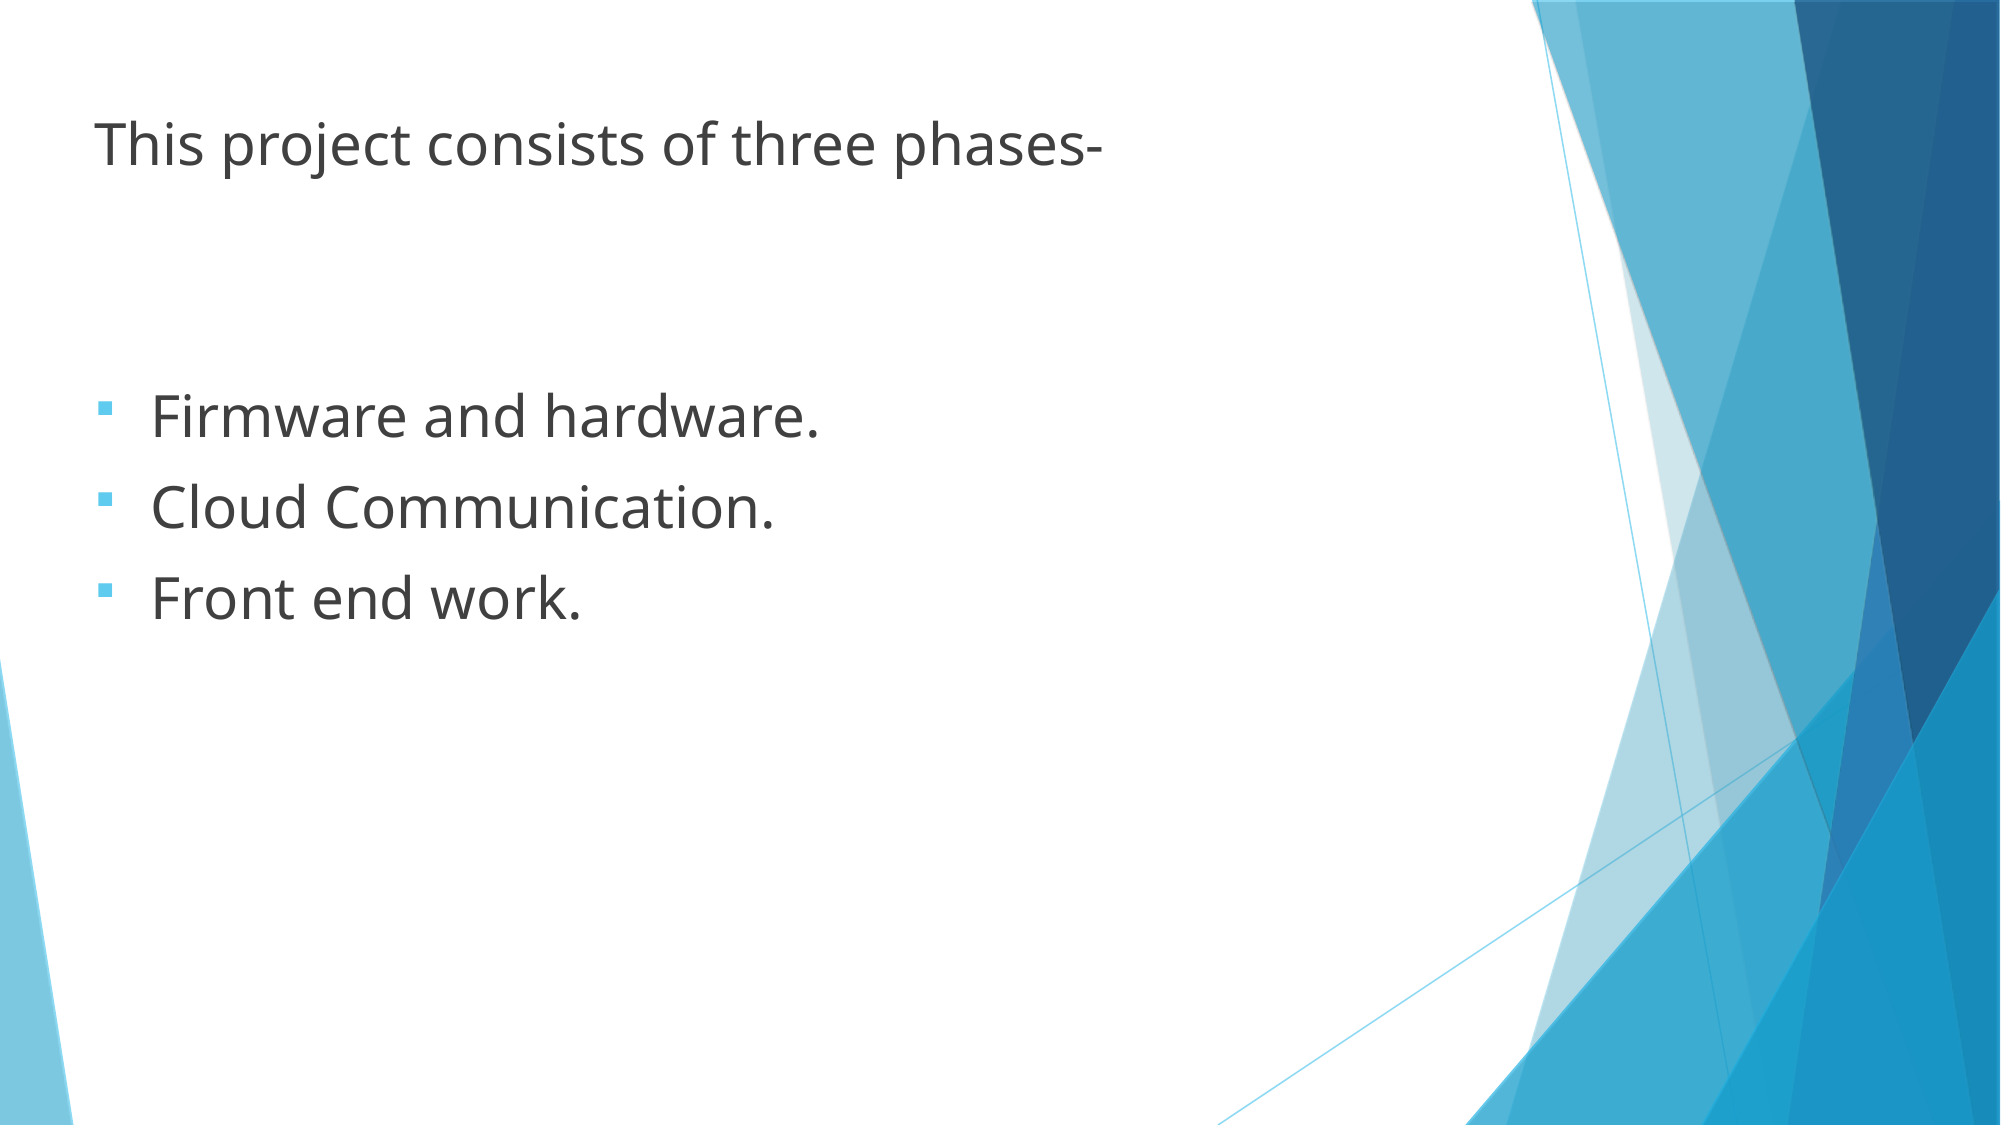

This project consists of three phases-
Firmware and hardware.
Cloud Communication.
Front end work.
#